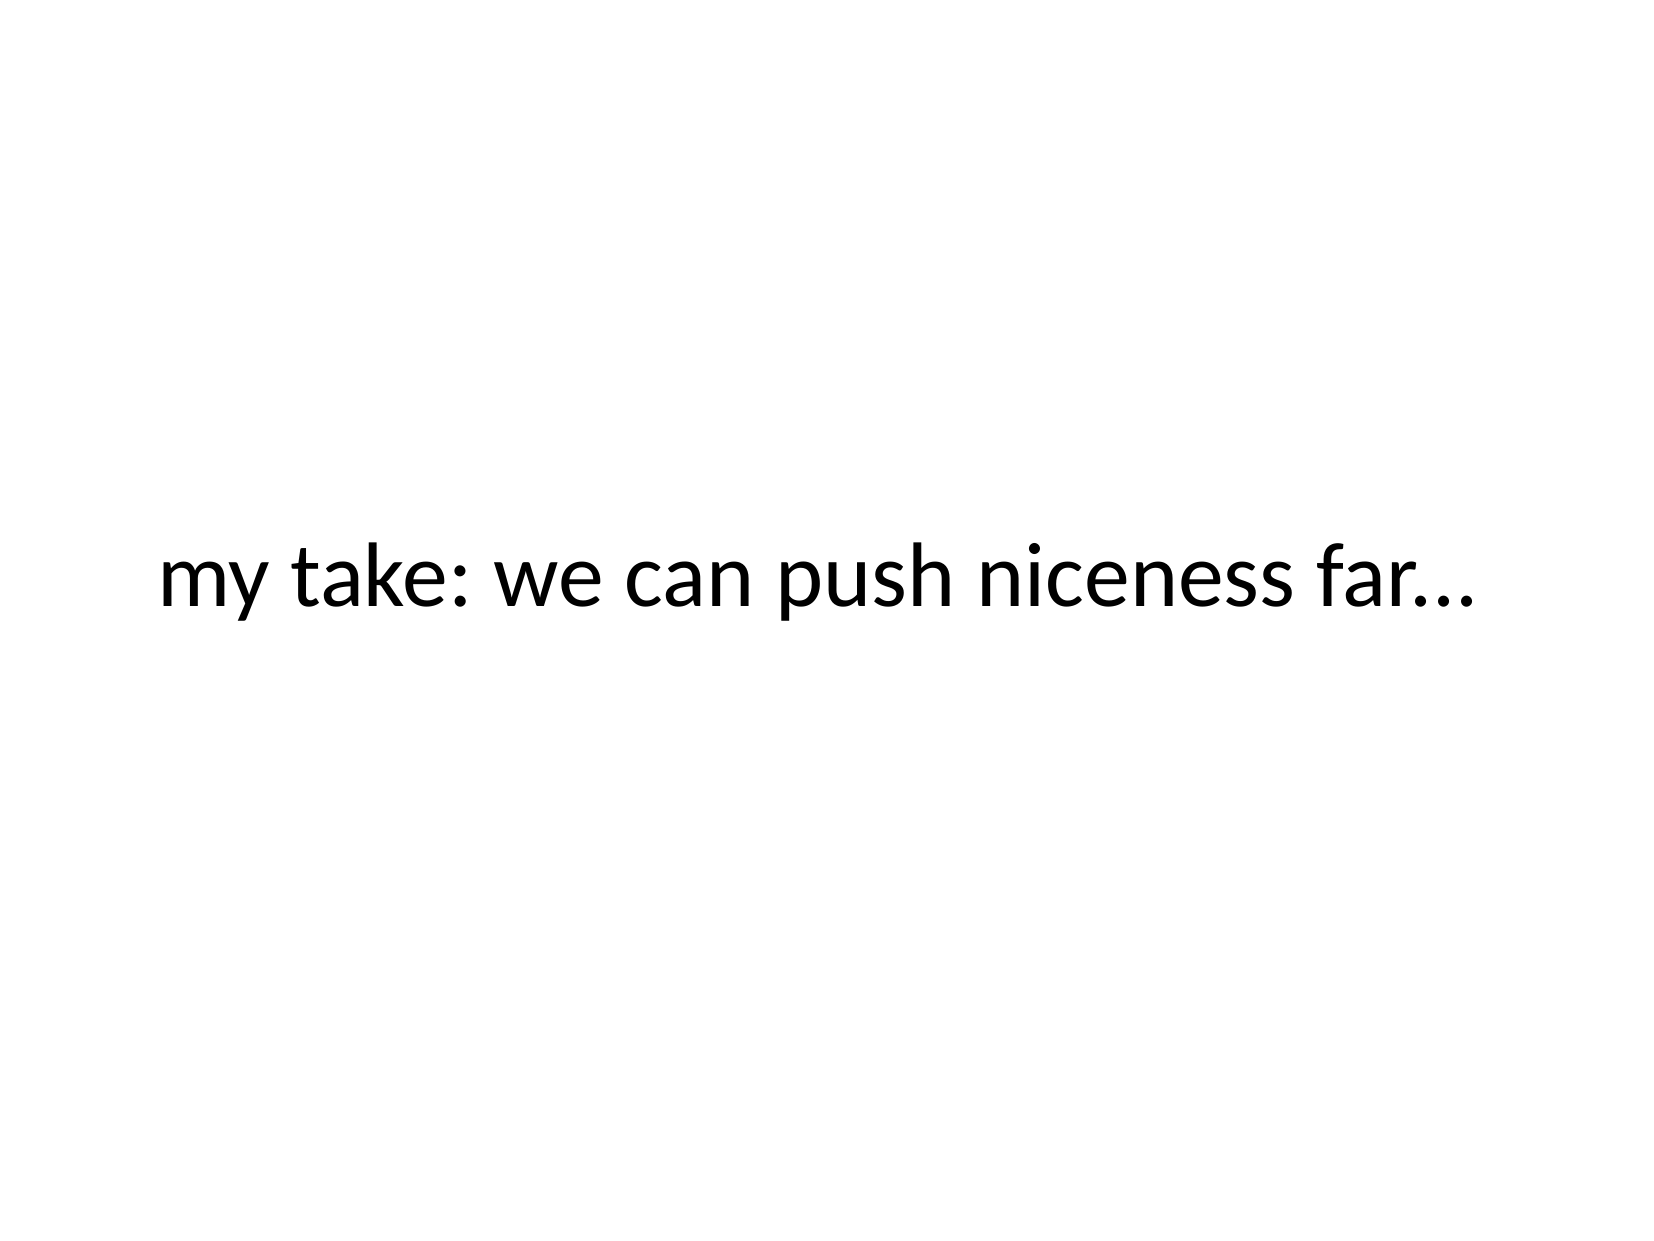

# my take: we can push niceness far...